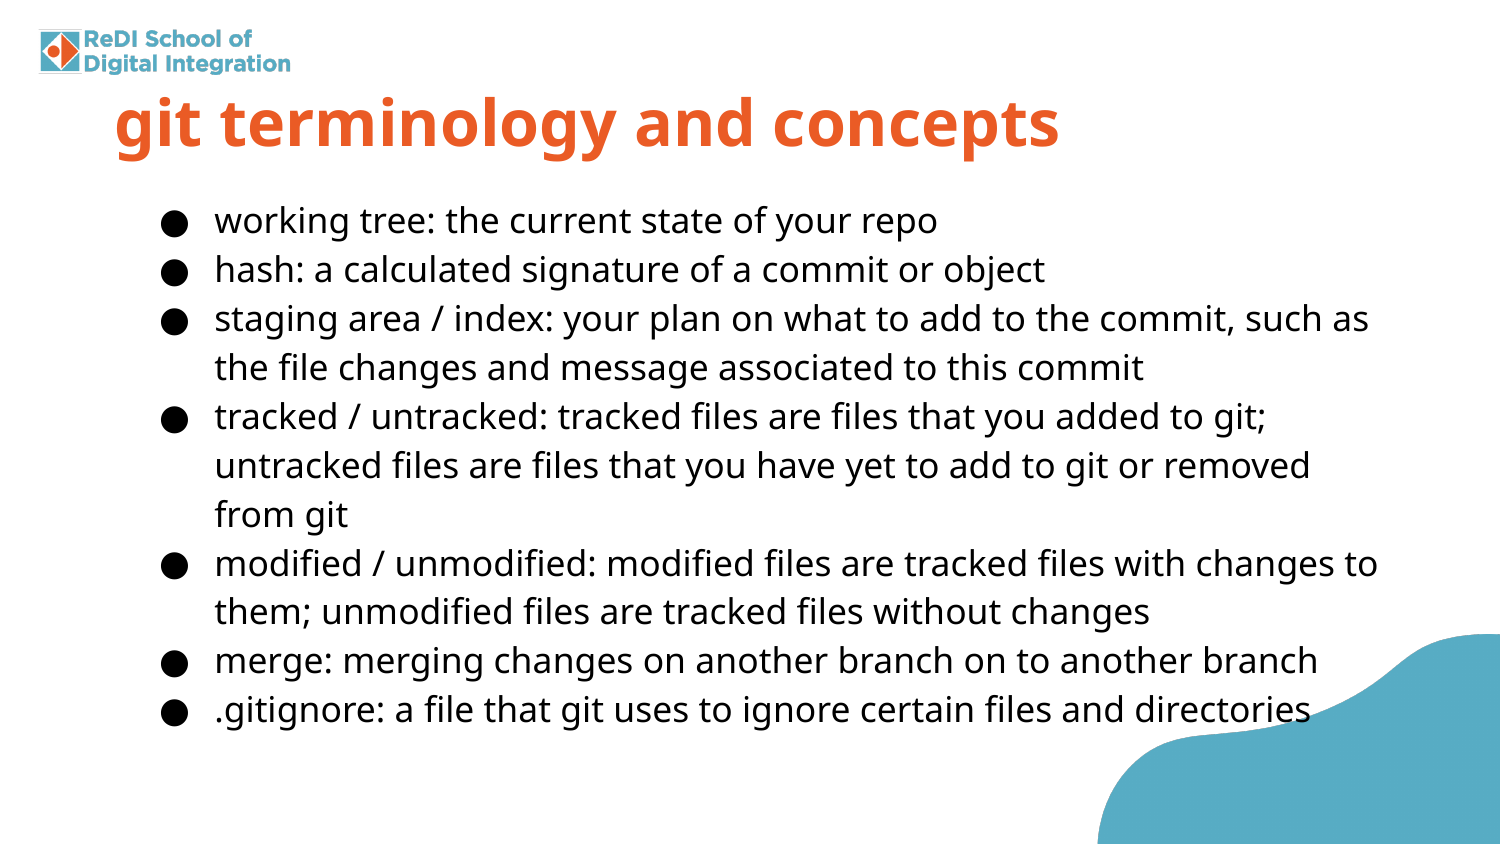

git terminology and concepts
working tree: the current state of your repo
hash: a calculated signature of a commit or object
staging area / index: your plan on what to add to the commit, such as the file changes and message associated to this commit
tracked / untracked: tracked files are files that you added to git; untracked files are files that you have yet to add to git or removed from git
modified / unmodified: modified files are tracked files with changes to them; unmodified files are tracked files without changes
merge: merging changes on another branch on to another branch
.gitignore: a file that git uses to ignore certain files and directories